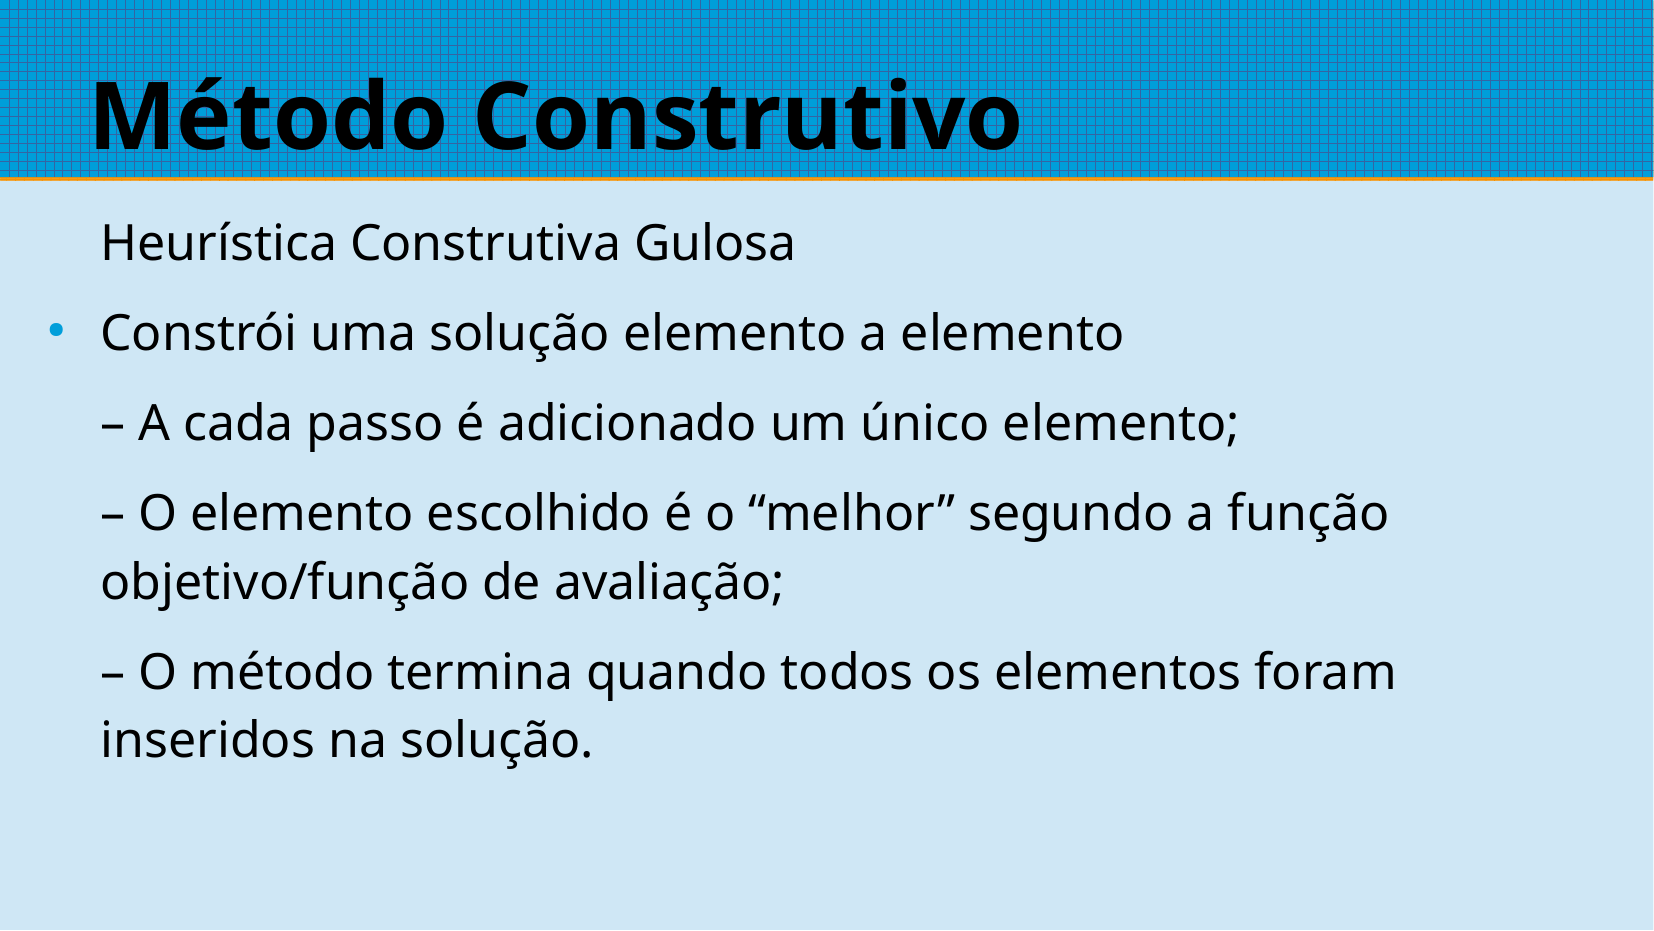

# Método Construtivo
Heurística Construtiva Gulosa
Constrói uma solução elemento a elemento
– A cada passo é adicionado um único elemento;
– O elemento escolhido é o “melhor” segundo a função objetivo/função de avaliação;
– O método termina quando todos os elementos foram inseridos na solução.